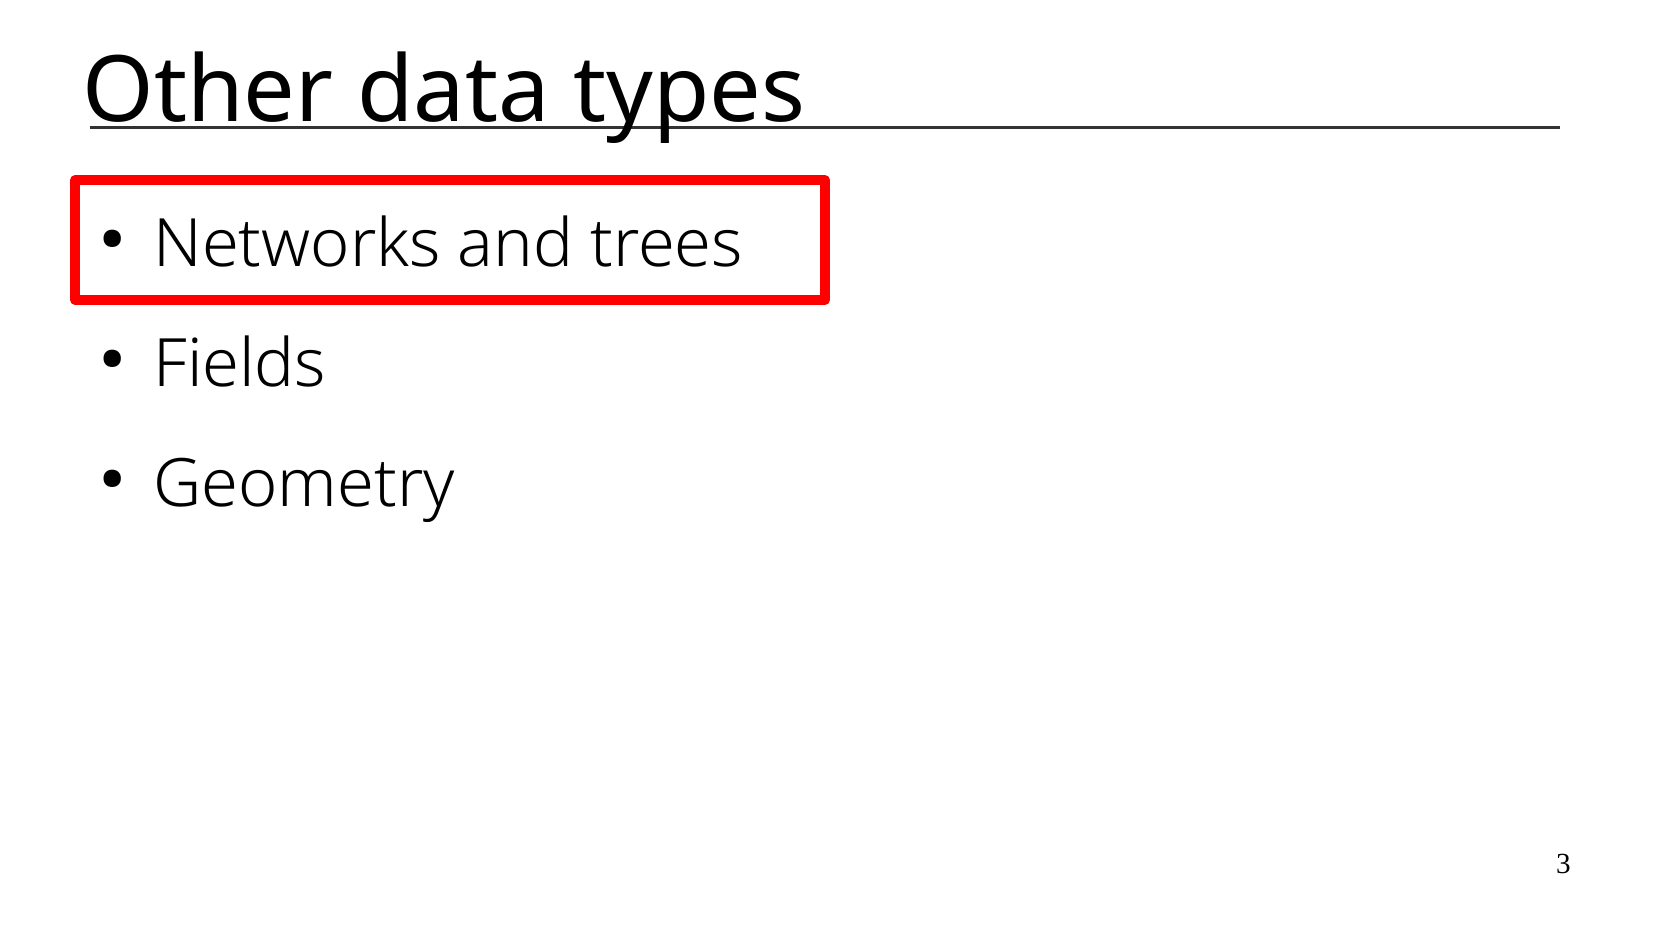

# Other data types
Networks and trees
Fields
Geometry
3